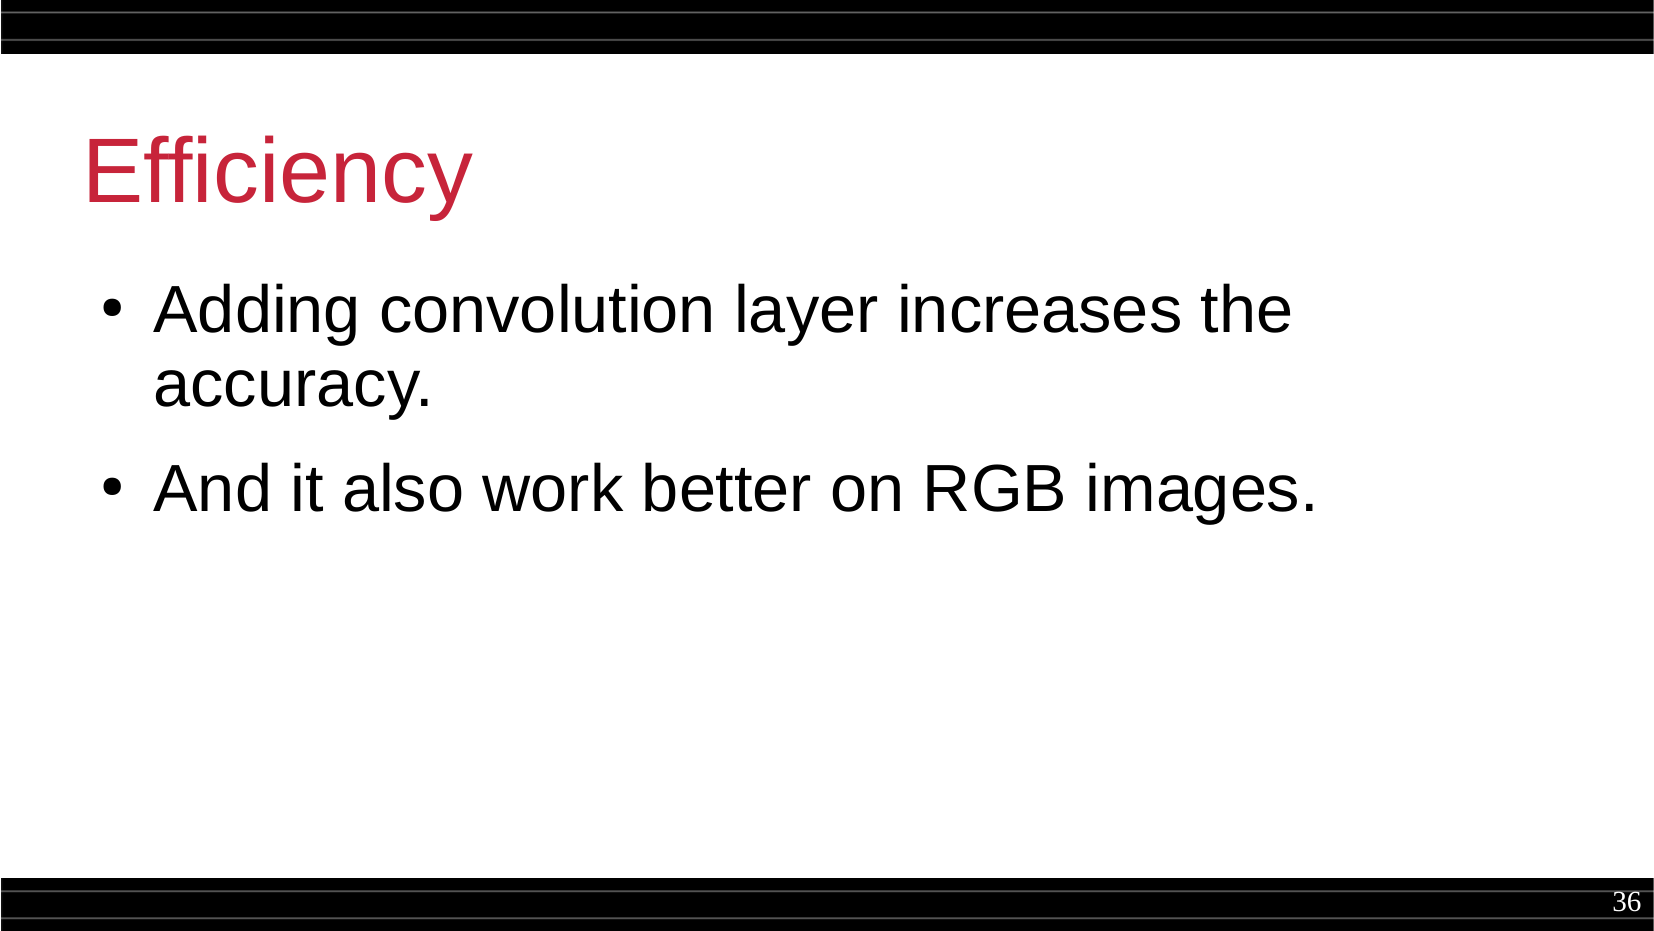

# Efficiency
Adding convolution layer increases the accuracy.
And it also work better on RGB images.